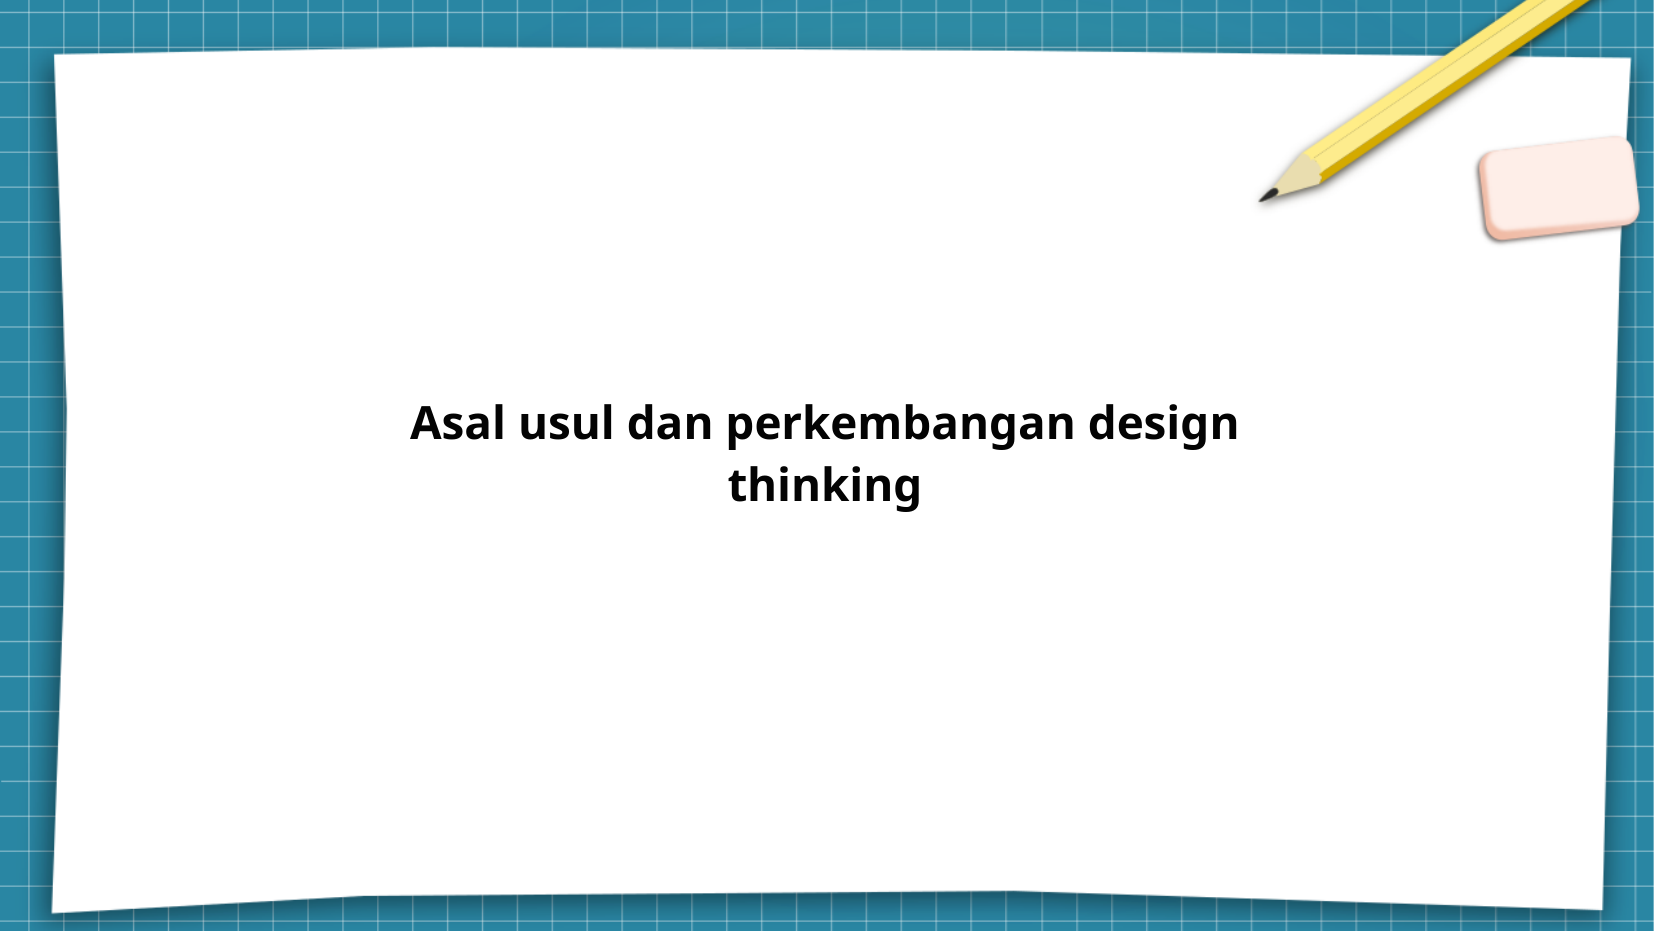

# Asal usul dan perkembangan design thinking